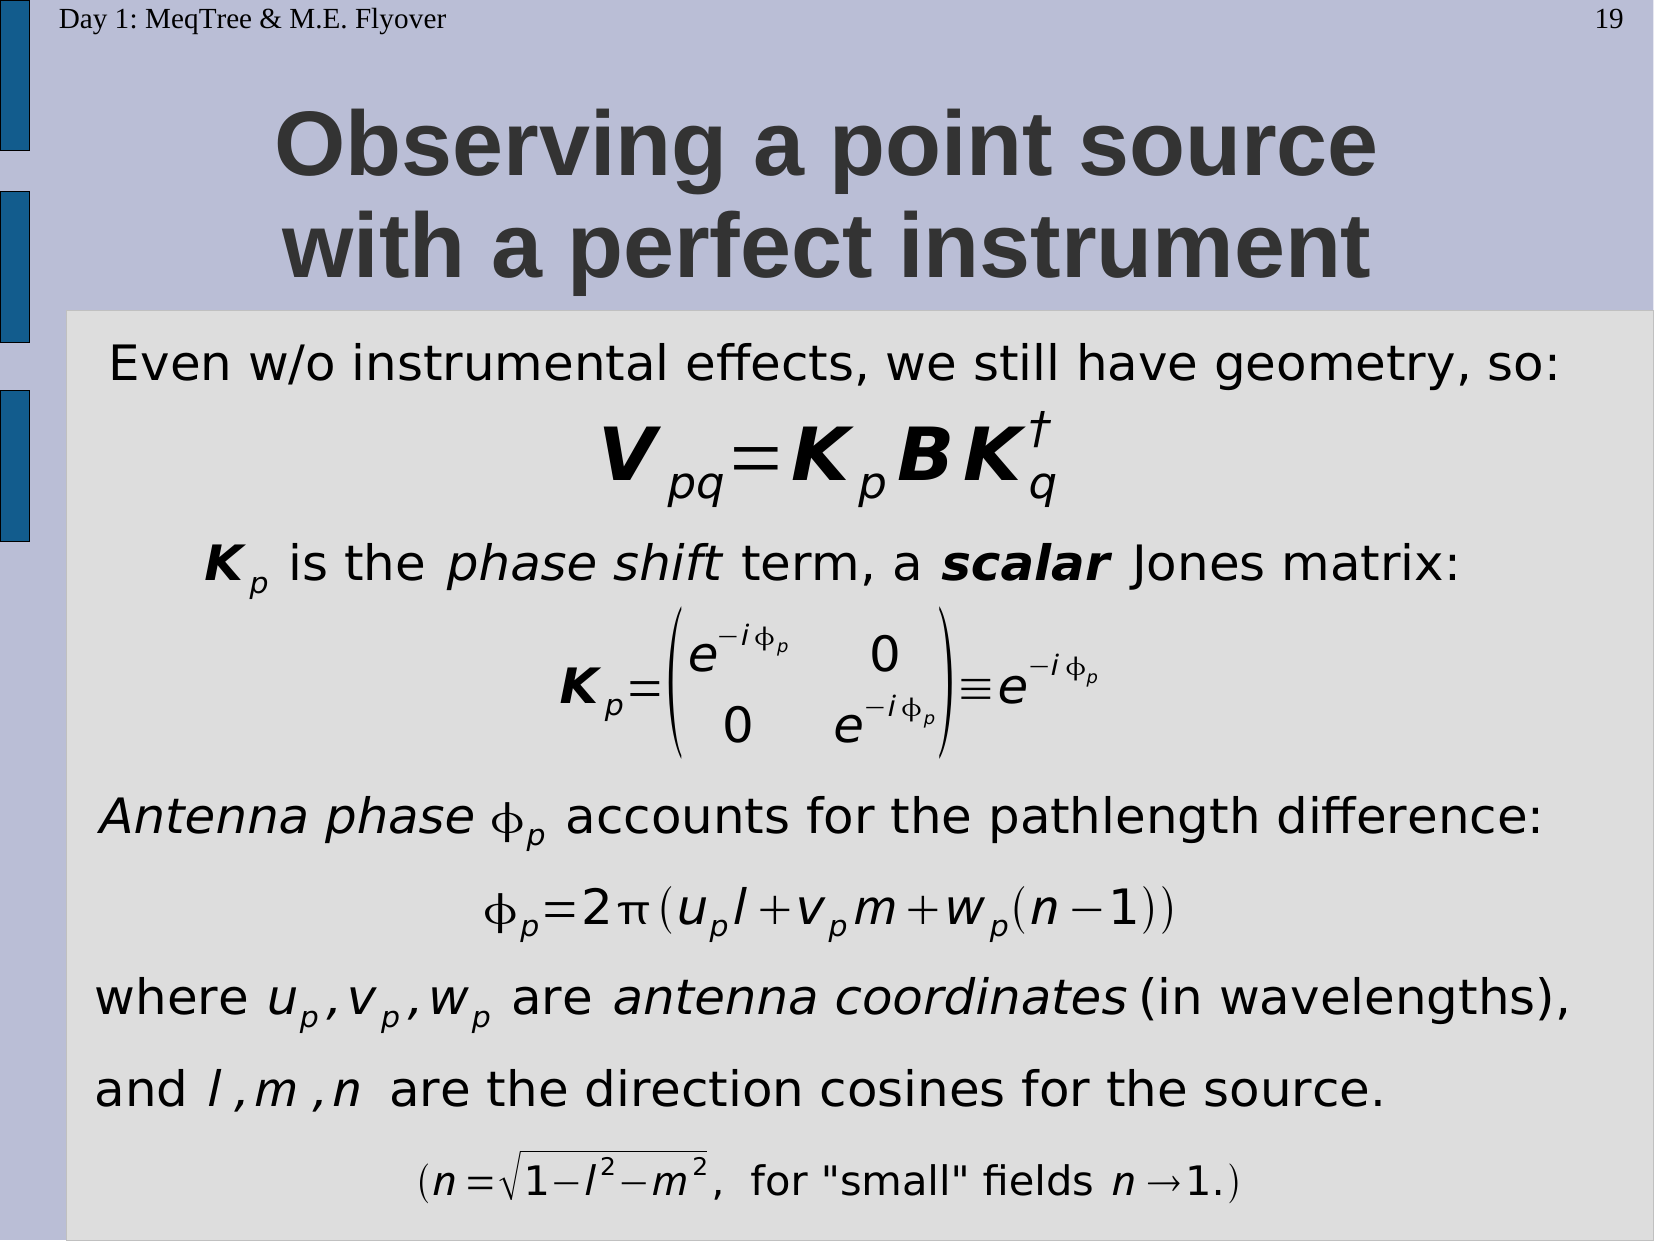

Day 1: MeqTree & M.E. Flyover
19
# Observing a point source with a perfect instrument